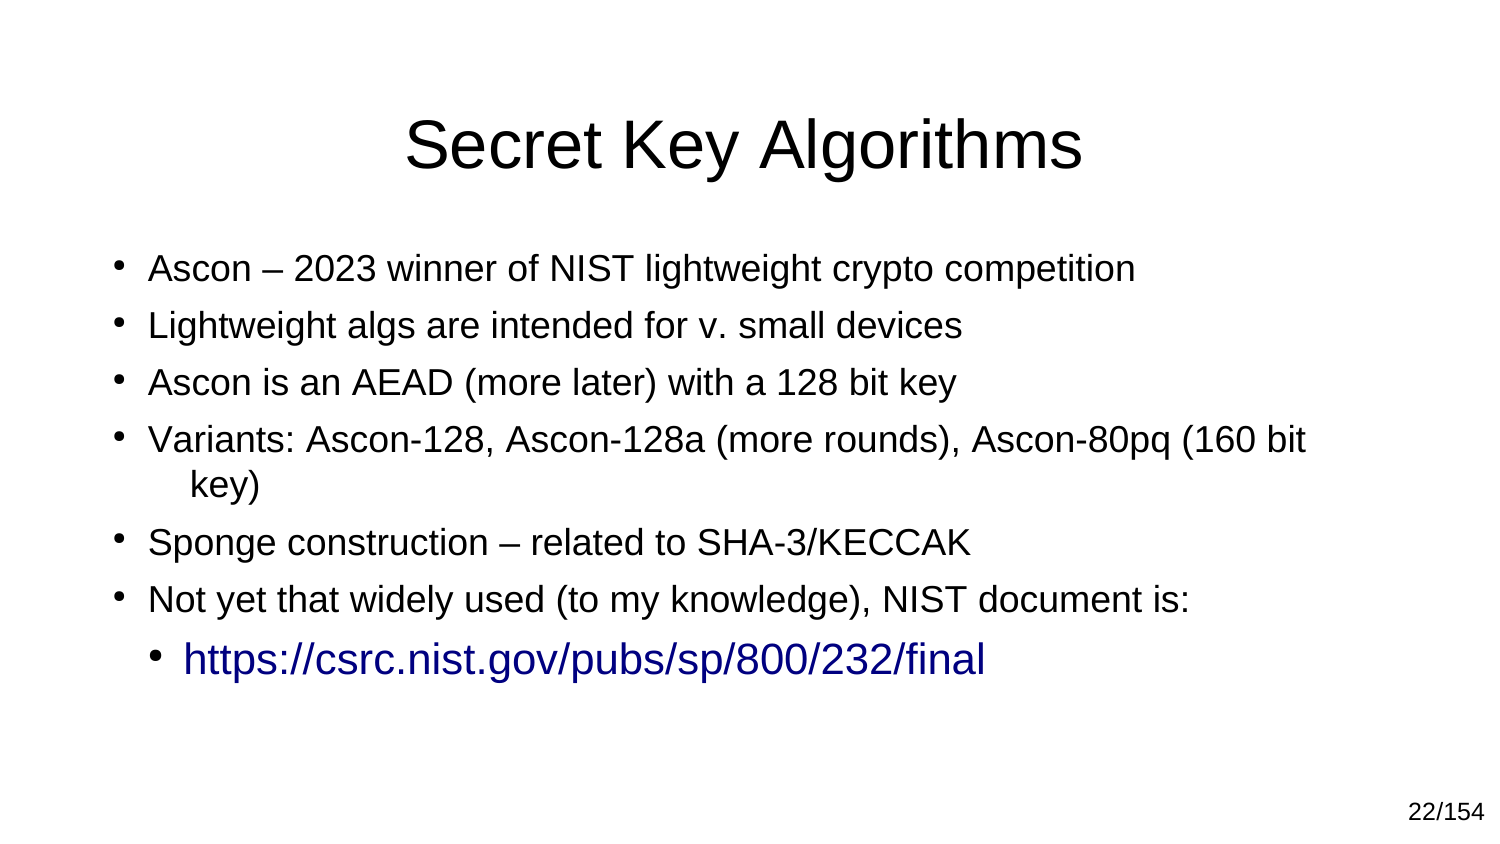

# Secret Key Algorithms
Ascon – 2023 winner of NIST lightweight crypto competition
Lightweight algs are intended for v. small devices
Ascon is an AEAD (more later) with a 128 bit key
Variants: Ascon-128, Ascon-128a (more rounds), Ascon-80pq (160 bit key)
Sponge construction – related to SHA-3/KECCAK
Not yet that widely used (to my knowledge), NIST document is:
https://csrc.nist.gov/pubs/sp/800/232/final